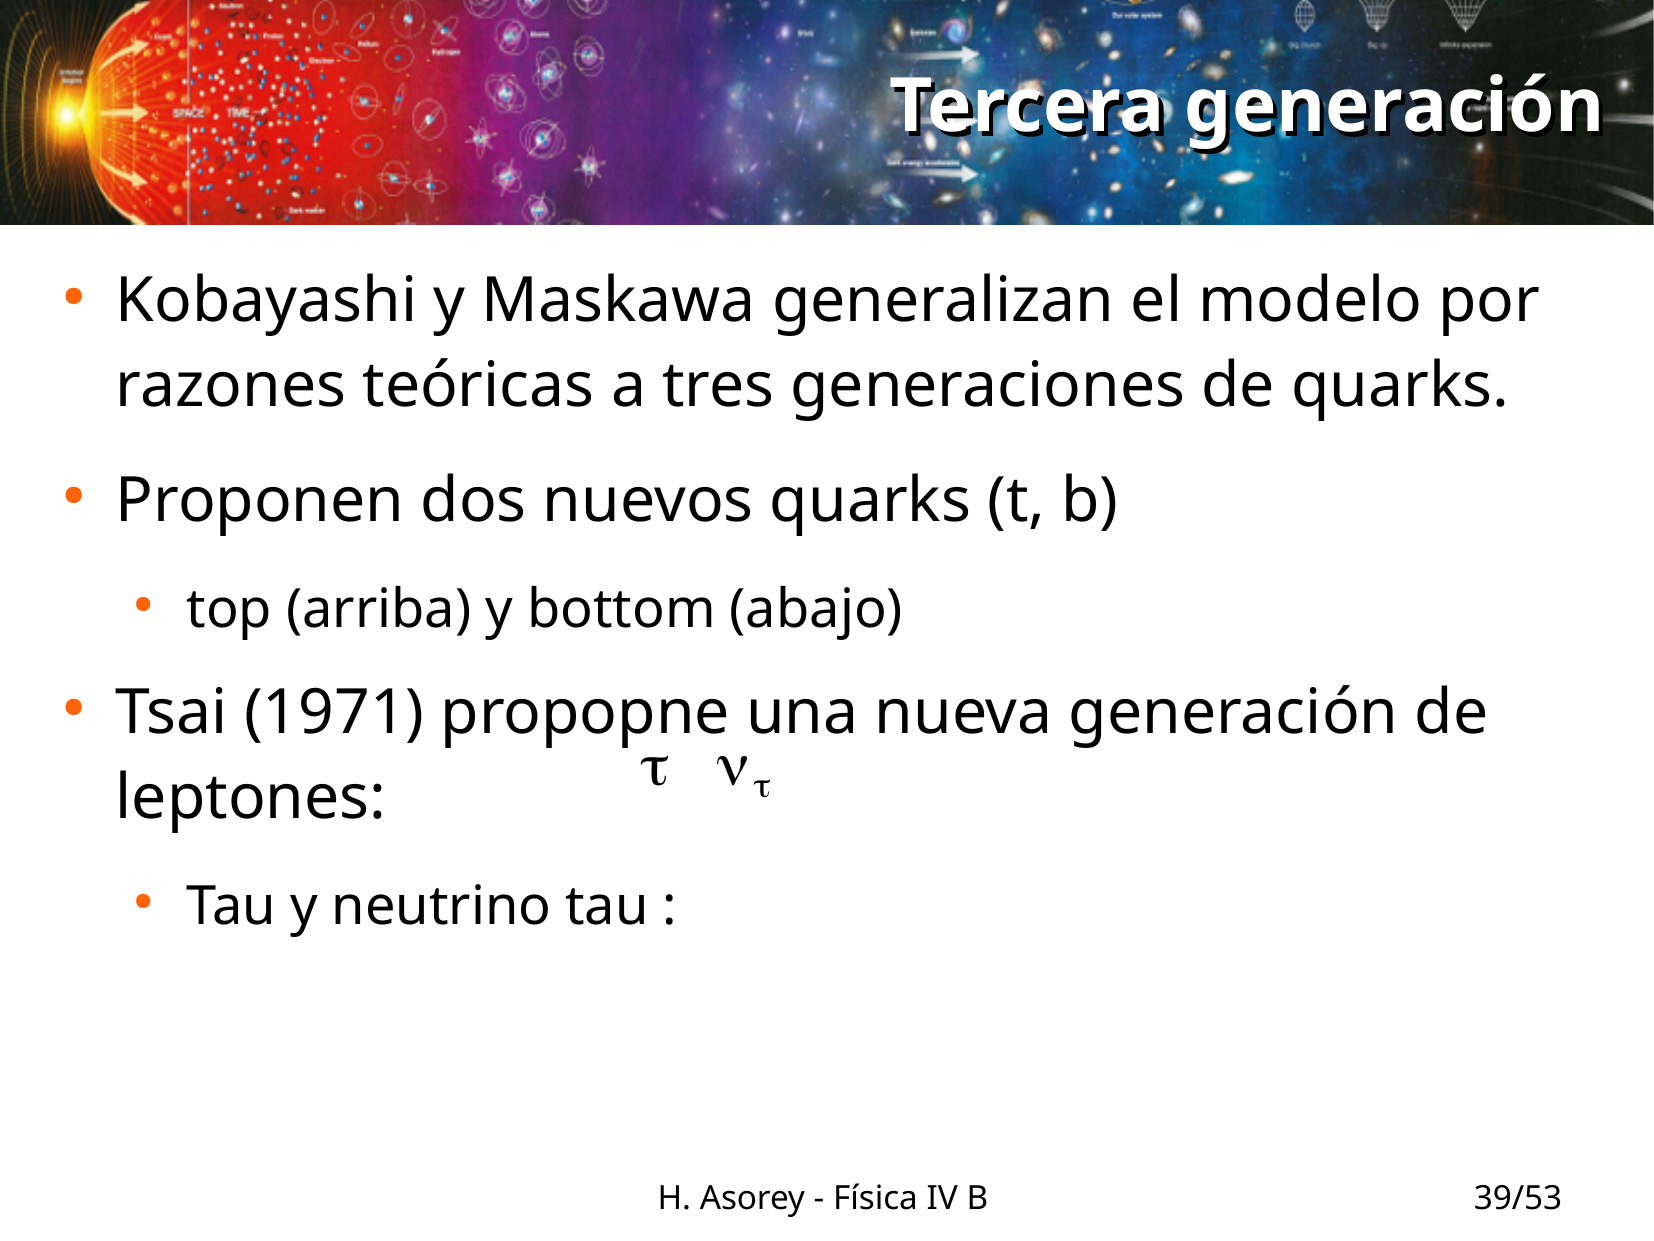

# Tercera generación
Kobayashi y Maskawa generalizan el modelo por razones teóricas a tres generaciones de quarks.
Proponen dos nuevos quarks (t, b)
top (arriba) y bottom (abajo)
Tsai (1971) propopne una nueva generación de leptones:
Tau y neutrino tau :
H. Asorey - Física IV B
39